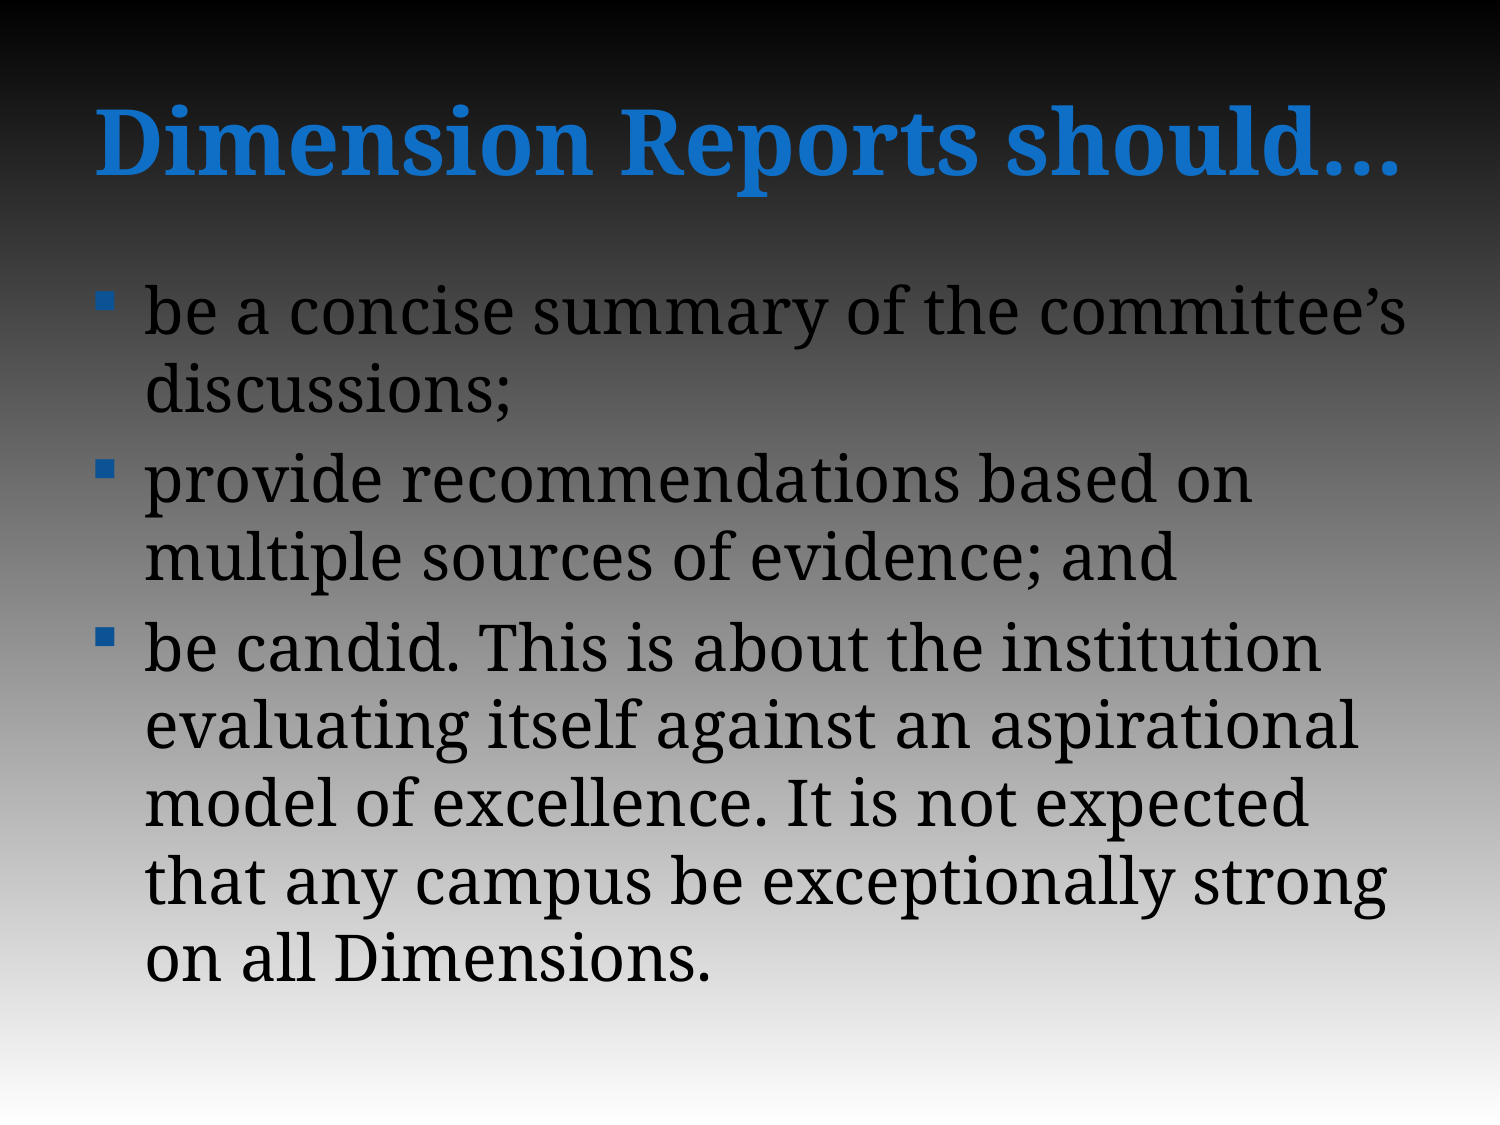

# Dimension Reports should…
be a concise summary of the committee’s discussions;
provide recommendations based on multiple sources of evidence; and
be candid. This is about the institution evaluating itself against an aspirational model of excellence. It is not expected that any campus be exceptionally strong on all Dimensions.